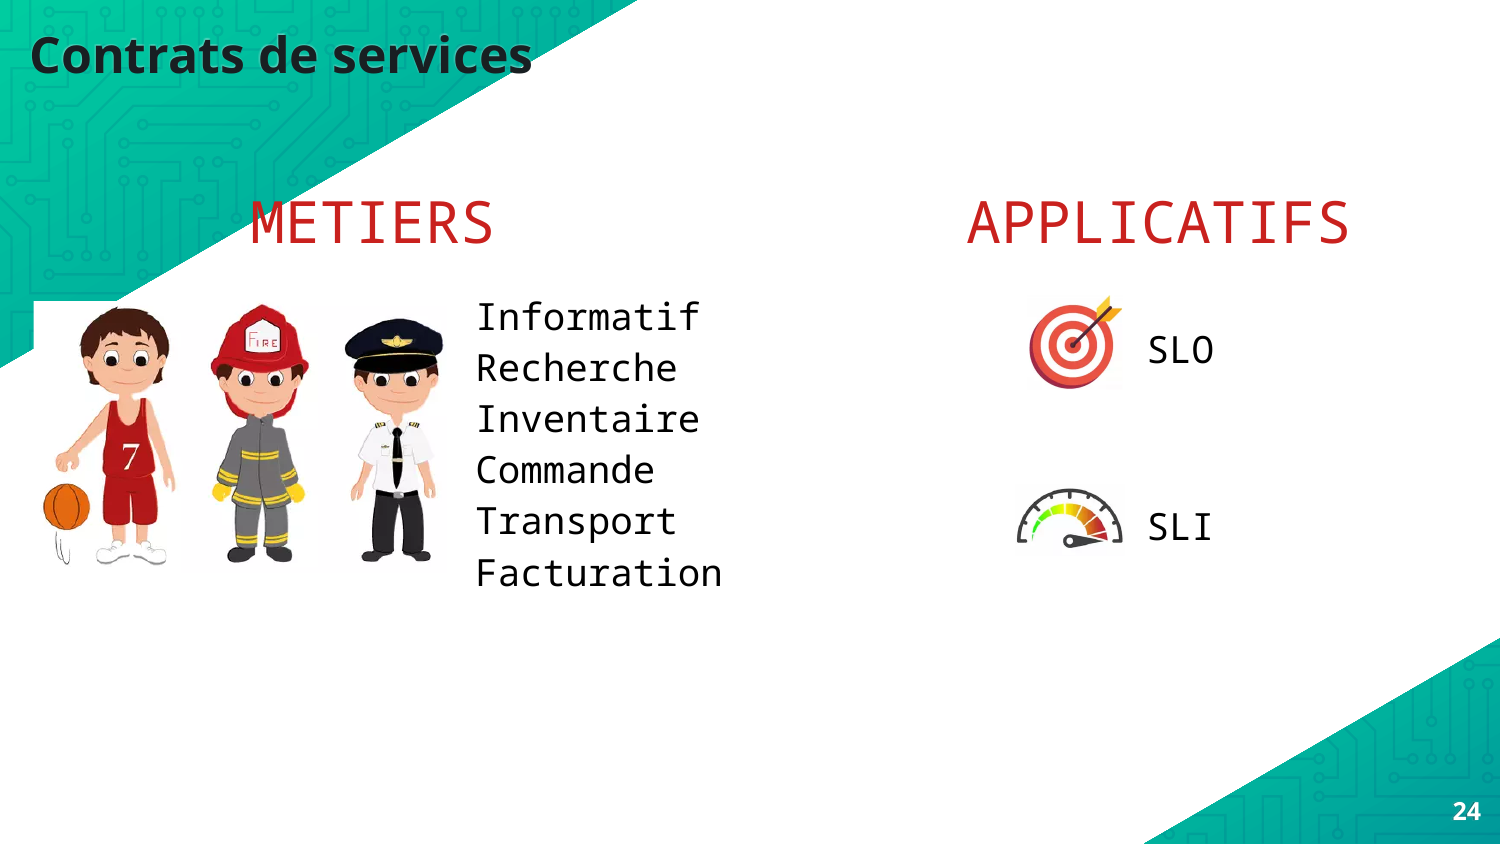

# Contrats de services
METIERS
APPLICATIFS
Informatif
Recherche
Inventaire
Commande
Transport
Facturation
SLO
SLI